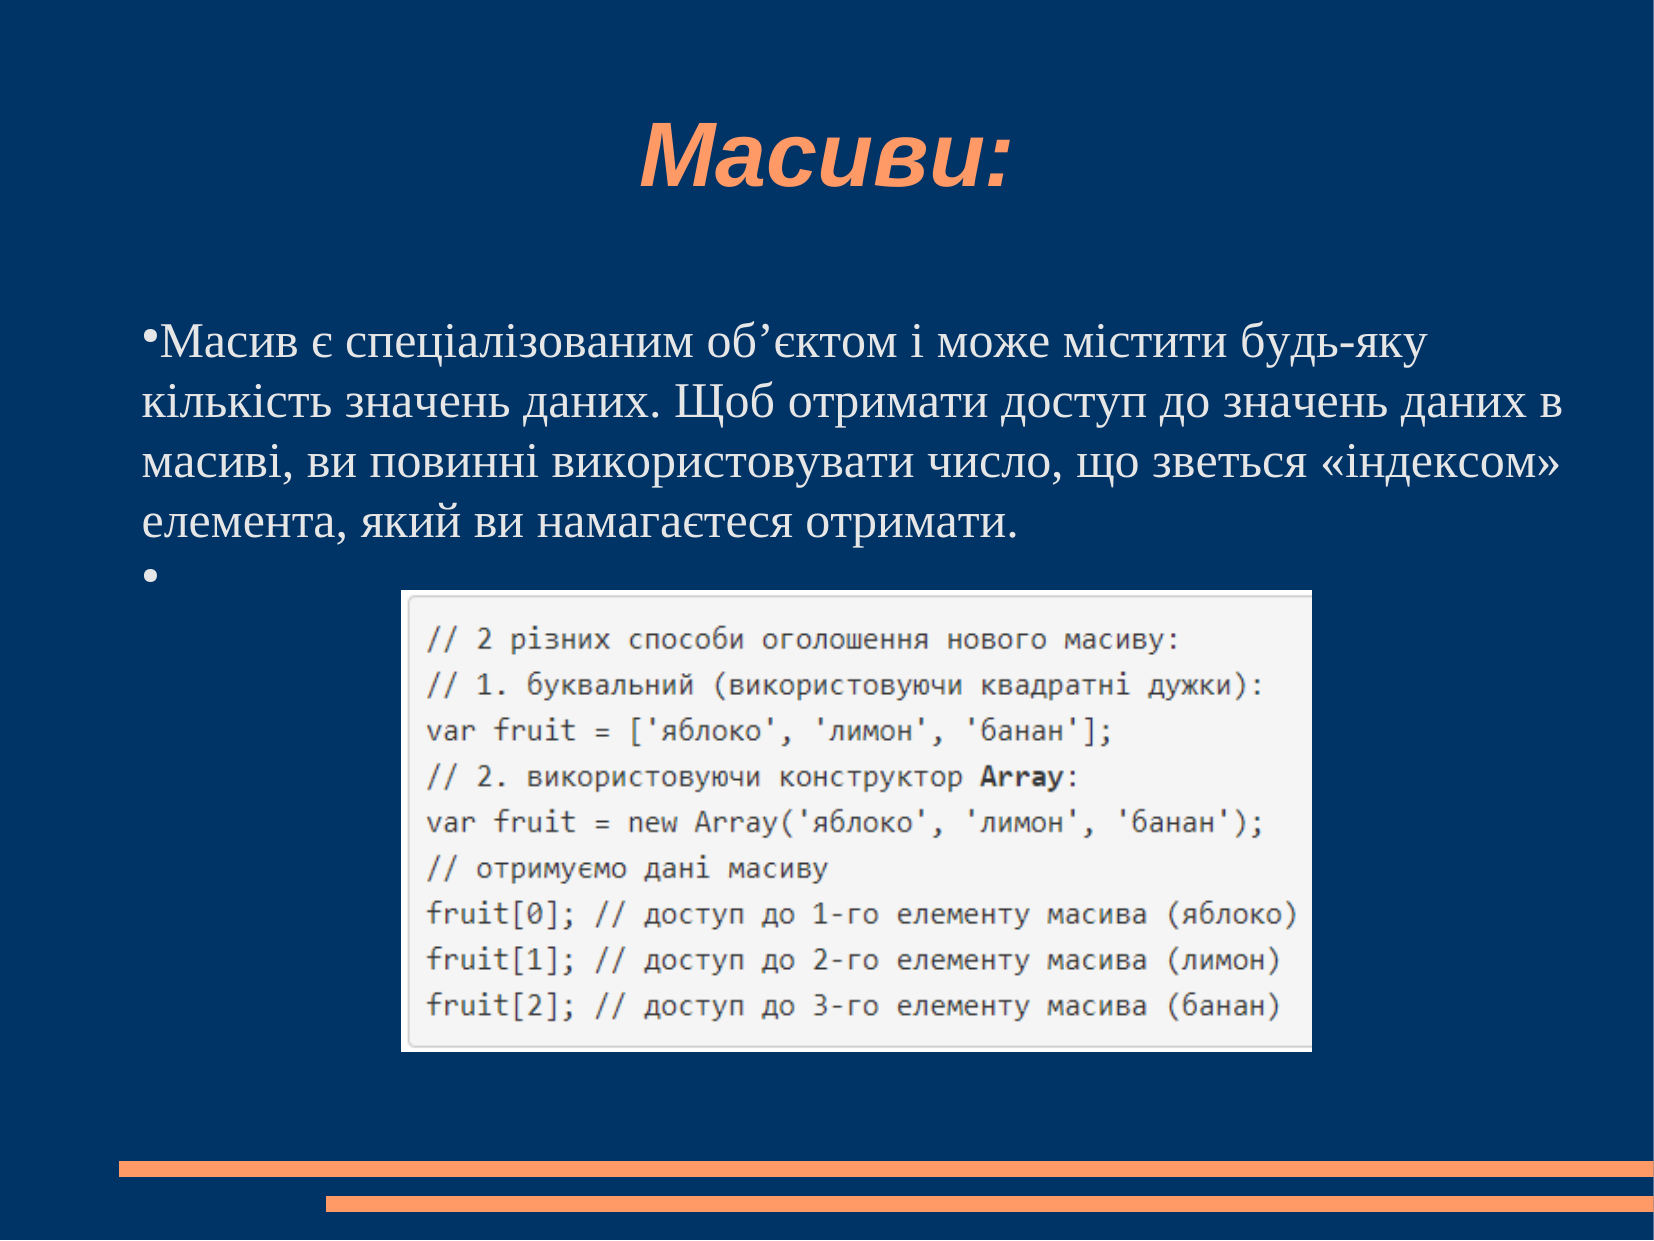

# Масиви:
Масив є спеціалізованим об’єктом і може містити будь-яку кількість значень даних. Щоб отримати доступ до значень даних в масиві, ви повинні використовувати число, що зветься «індексом» елемента, який ви намагаєтеся отримати.